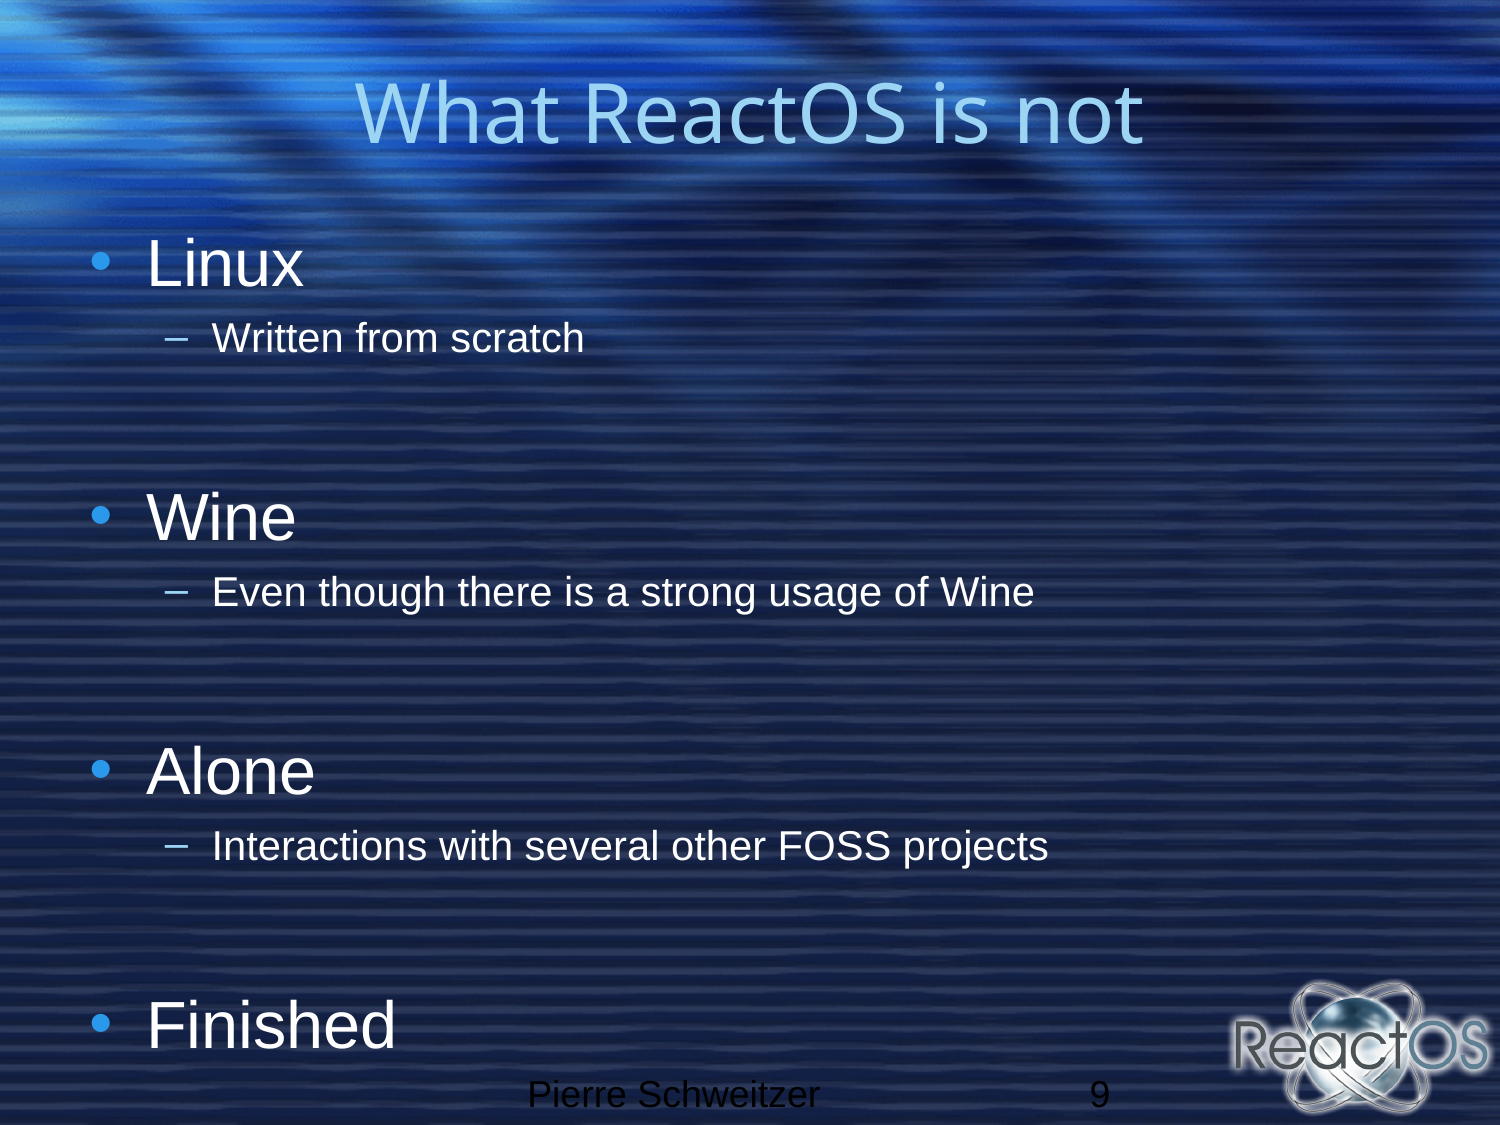

# What ReactOS is not
Linux
Written from scratch
Wine
Even though there is a strong usage of Wine
Alone
Interactions with several other FOSS projects
Finished
Pierre Schweitzer
9